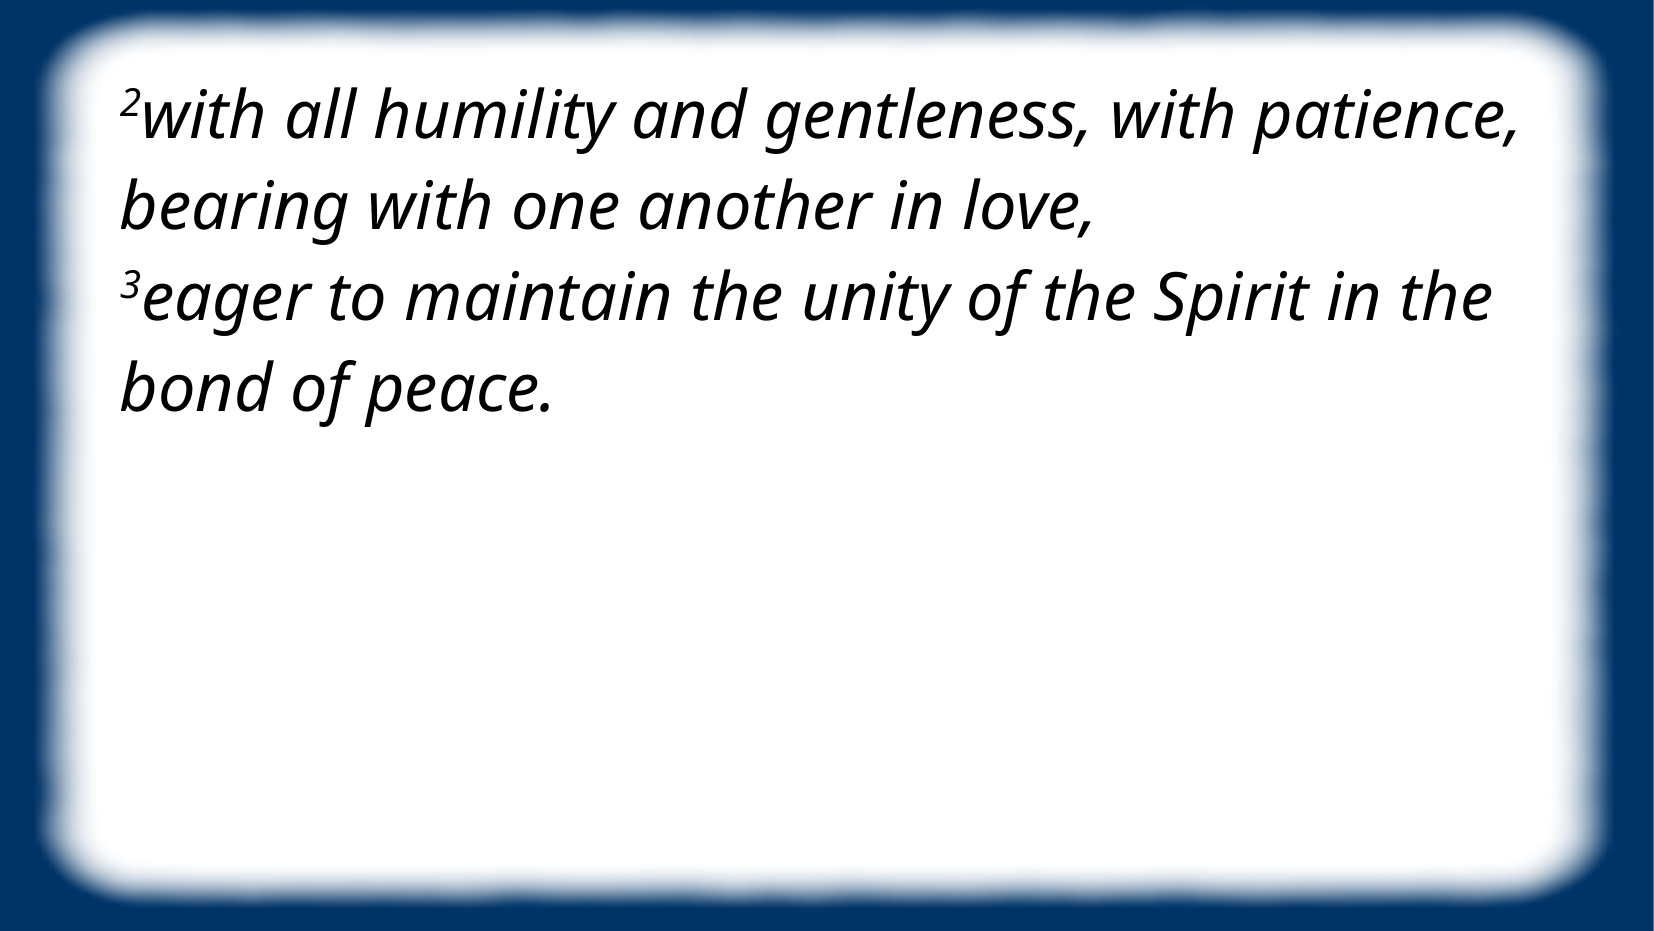

2with all humility and gentleness, with patience, bearing with one another in love,
3eager to maintain the unity of the Spirit in the bond of peace.